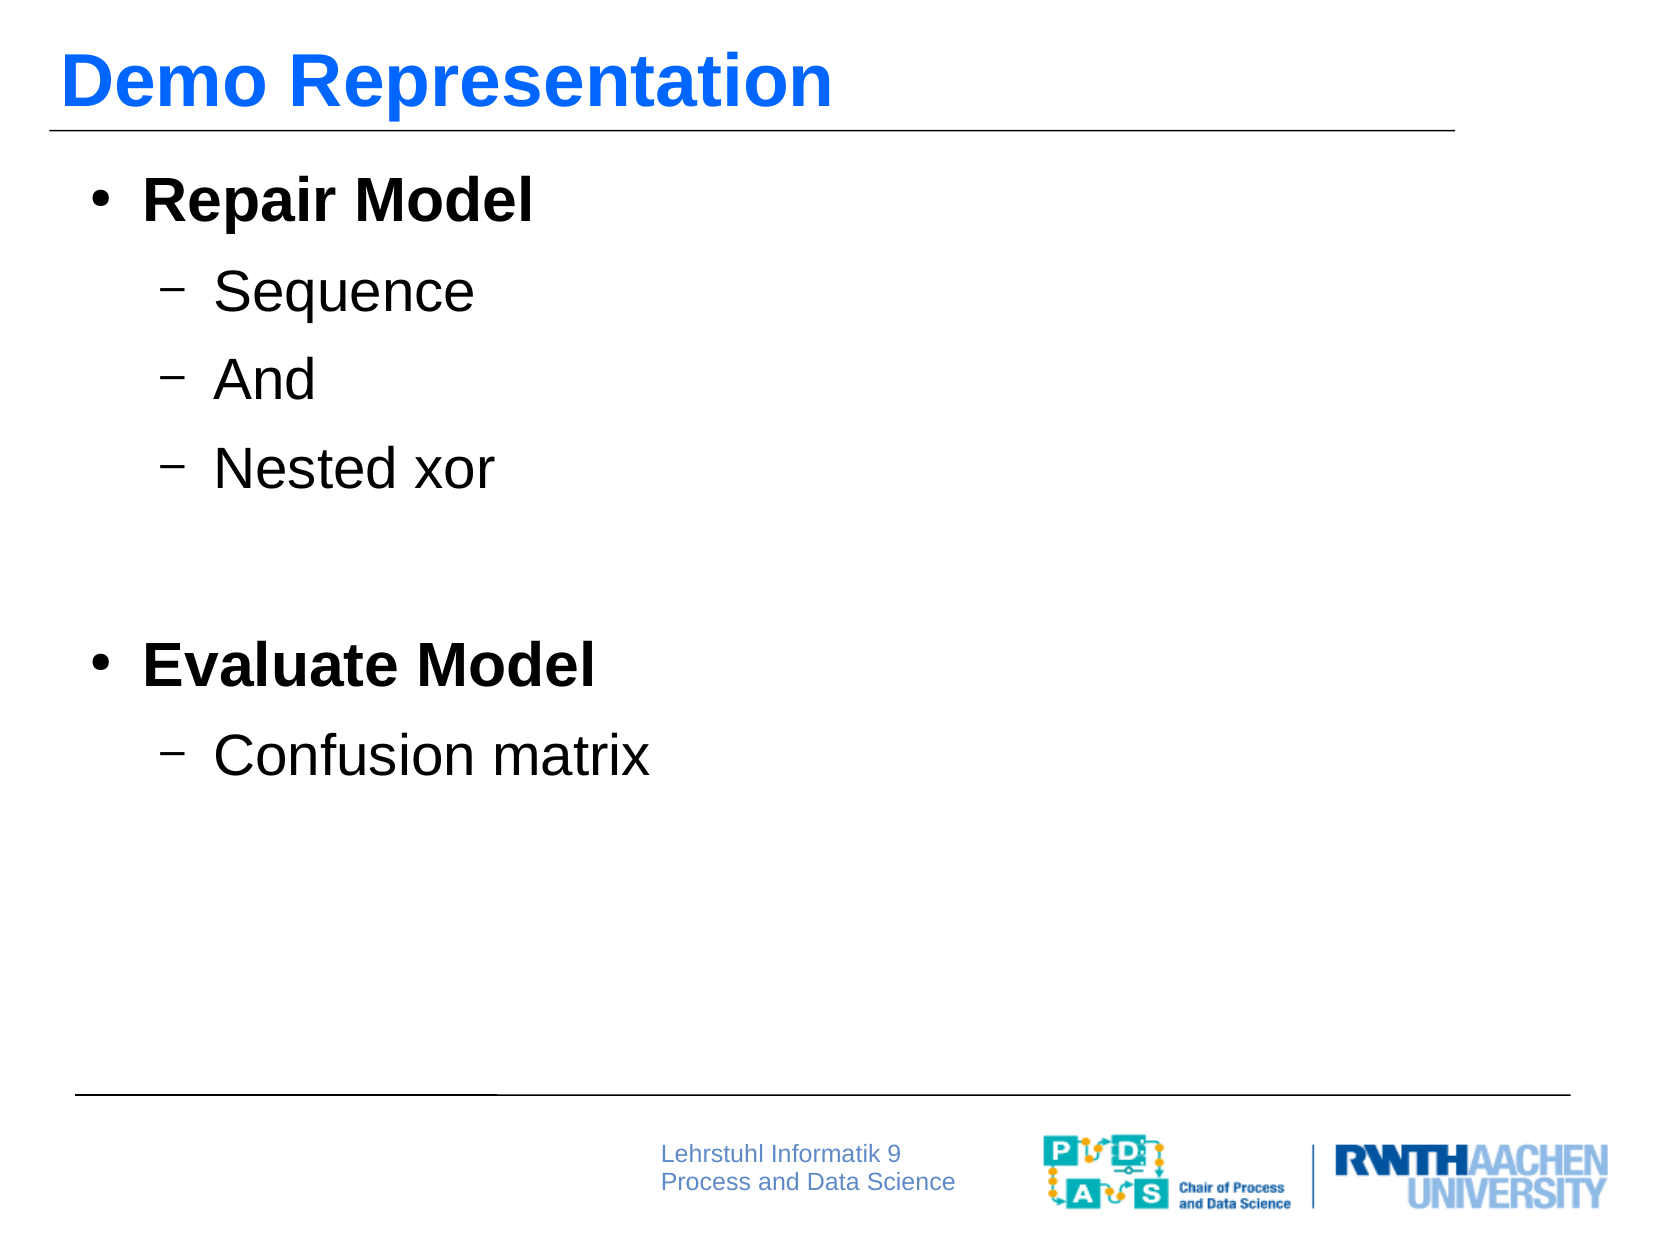

# Demo Representation
Repair Model
Sequence
And
Nested xor
Evaluate Model
Confusion matrix